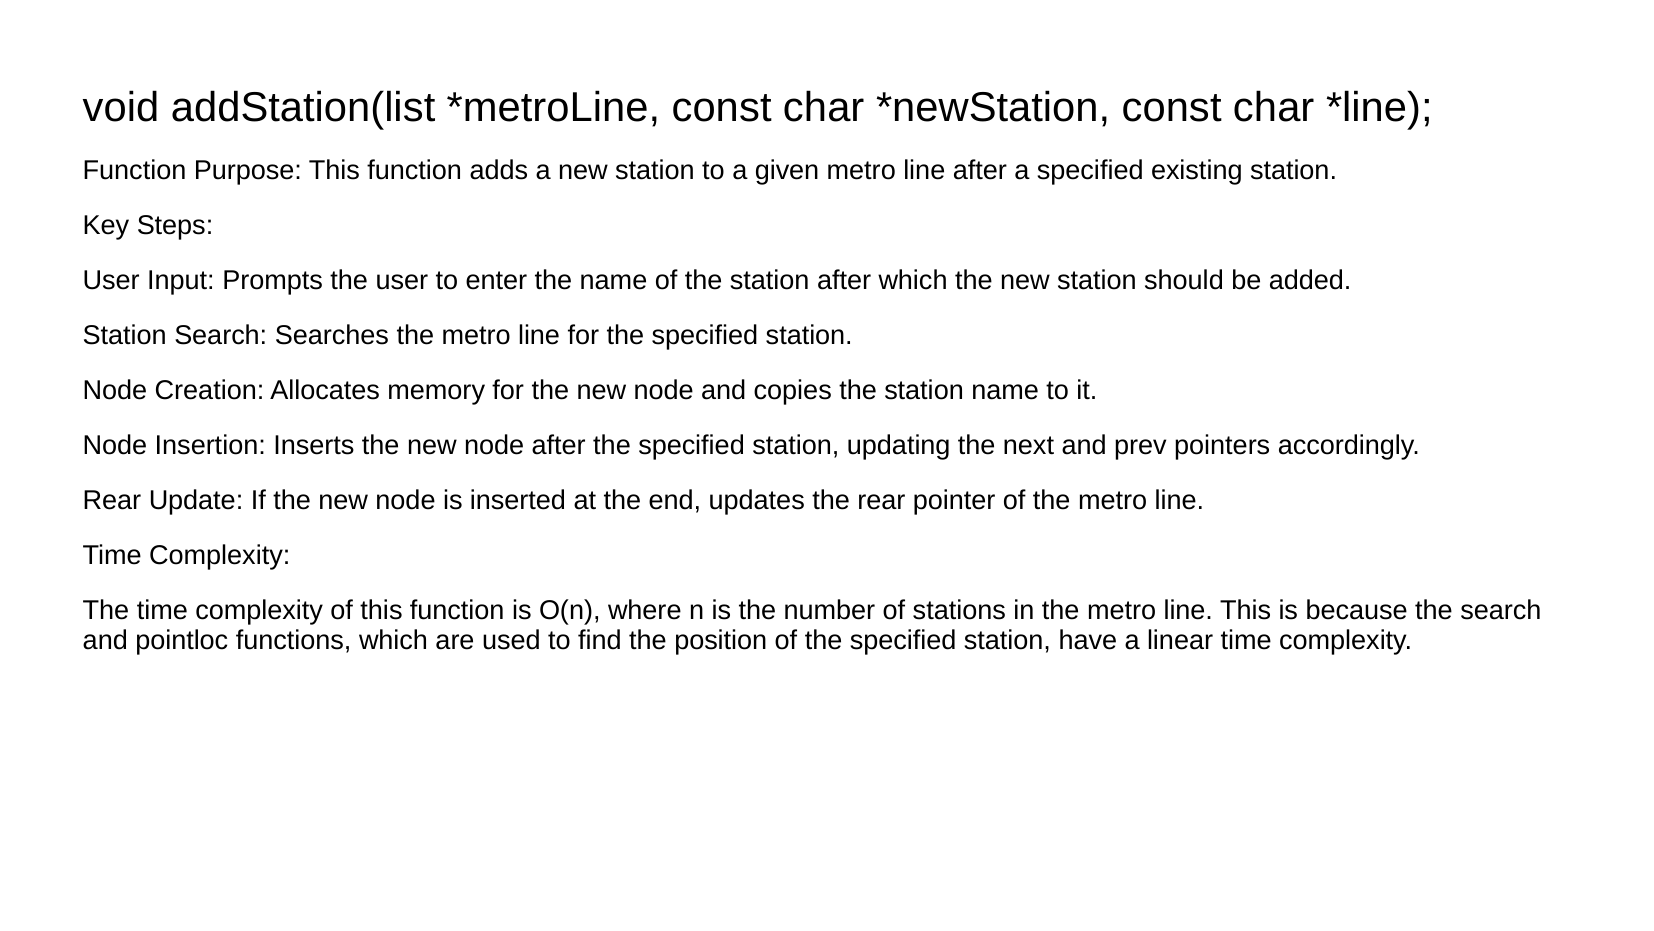

# void addStation(list *metroLine, const char *newStation, const char *line);
Function Purpose: This function adds a new station to a given metro line after a specified existing station.
Key Steps:
User Input: Prompts the user to enter the name of the station after which the new station should be added.
Station Search: Searches the metro line for the specified station.
Node Creation: Allocates memory for the new node and copies the station name to it.
Node Insertion: Inserts the new node after the specified station, updating the next and prev pointers accordingly.
Rear Update: If the new node is inserted at the end, updates the rear pointer of the metro line.
Time Complexity:
The time complexity of this function is O(n), where n is the number of stations in the metro line. This is because the search and pointloc functions, which are used to find the position of the specified station, have a linear time complexity.